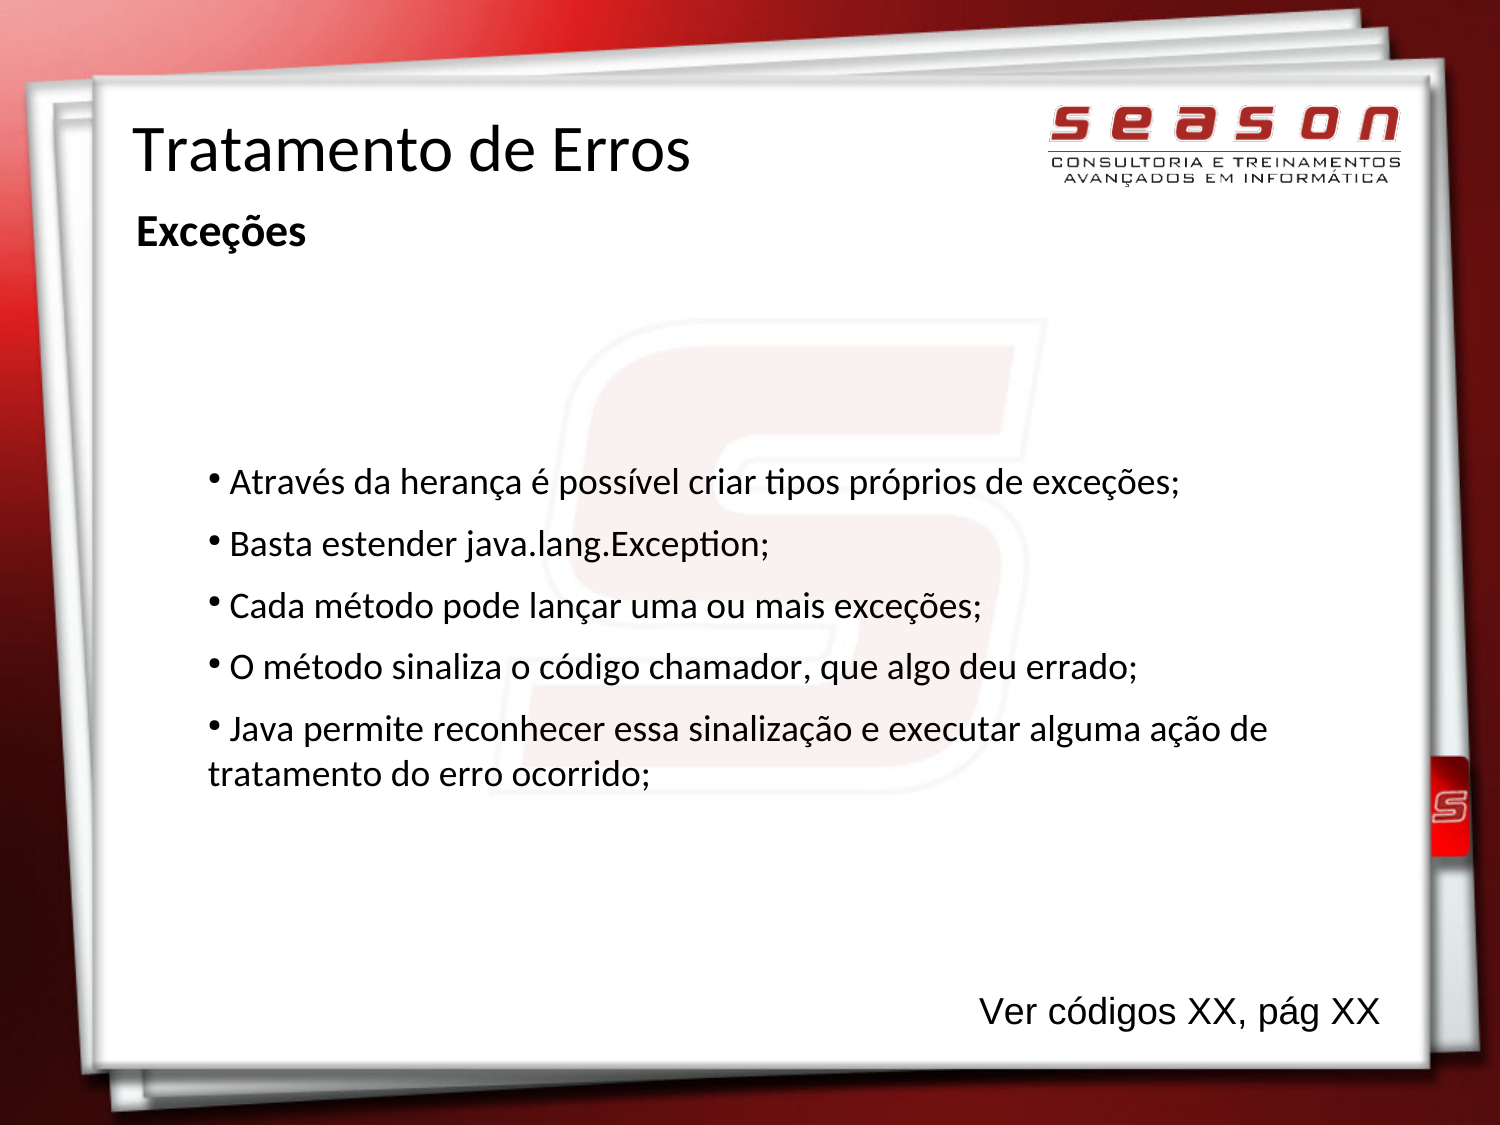

# Tratamento de Erros
Exceções
 Através da herança é possível criar tipos próprios de exceções;
 Basta estender java.lang.Exception;
 Cada método pode lançar uma ou mais exceções;
 O método sinaliza o código chamador, que algo deu errado;
 Java permite reconhecer essa sinalização e executar alguma ação de tratamento do erro ocorrido;
Ver códigos XX, pág XX